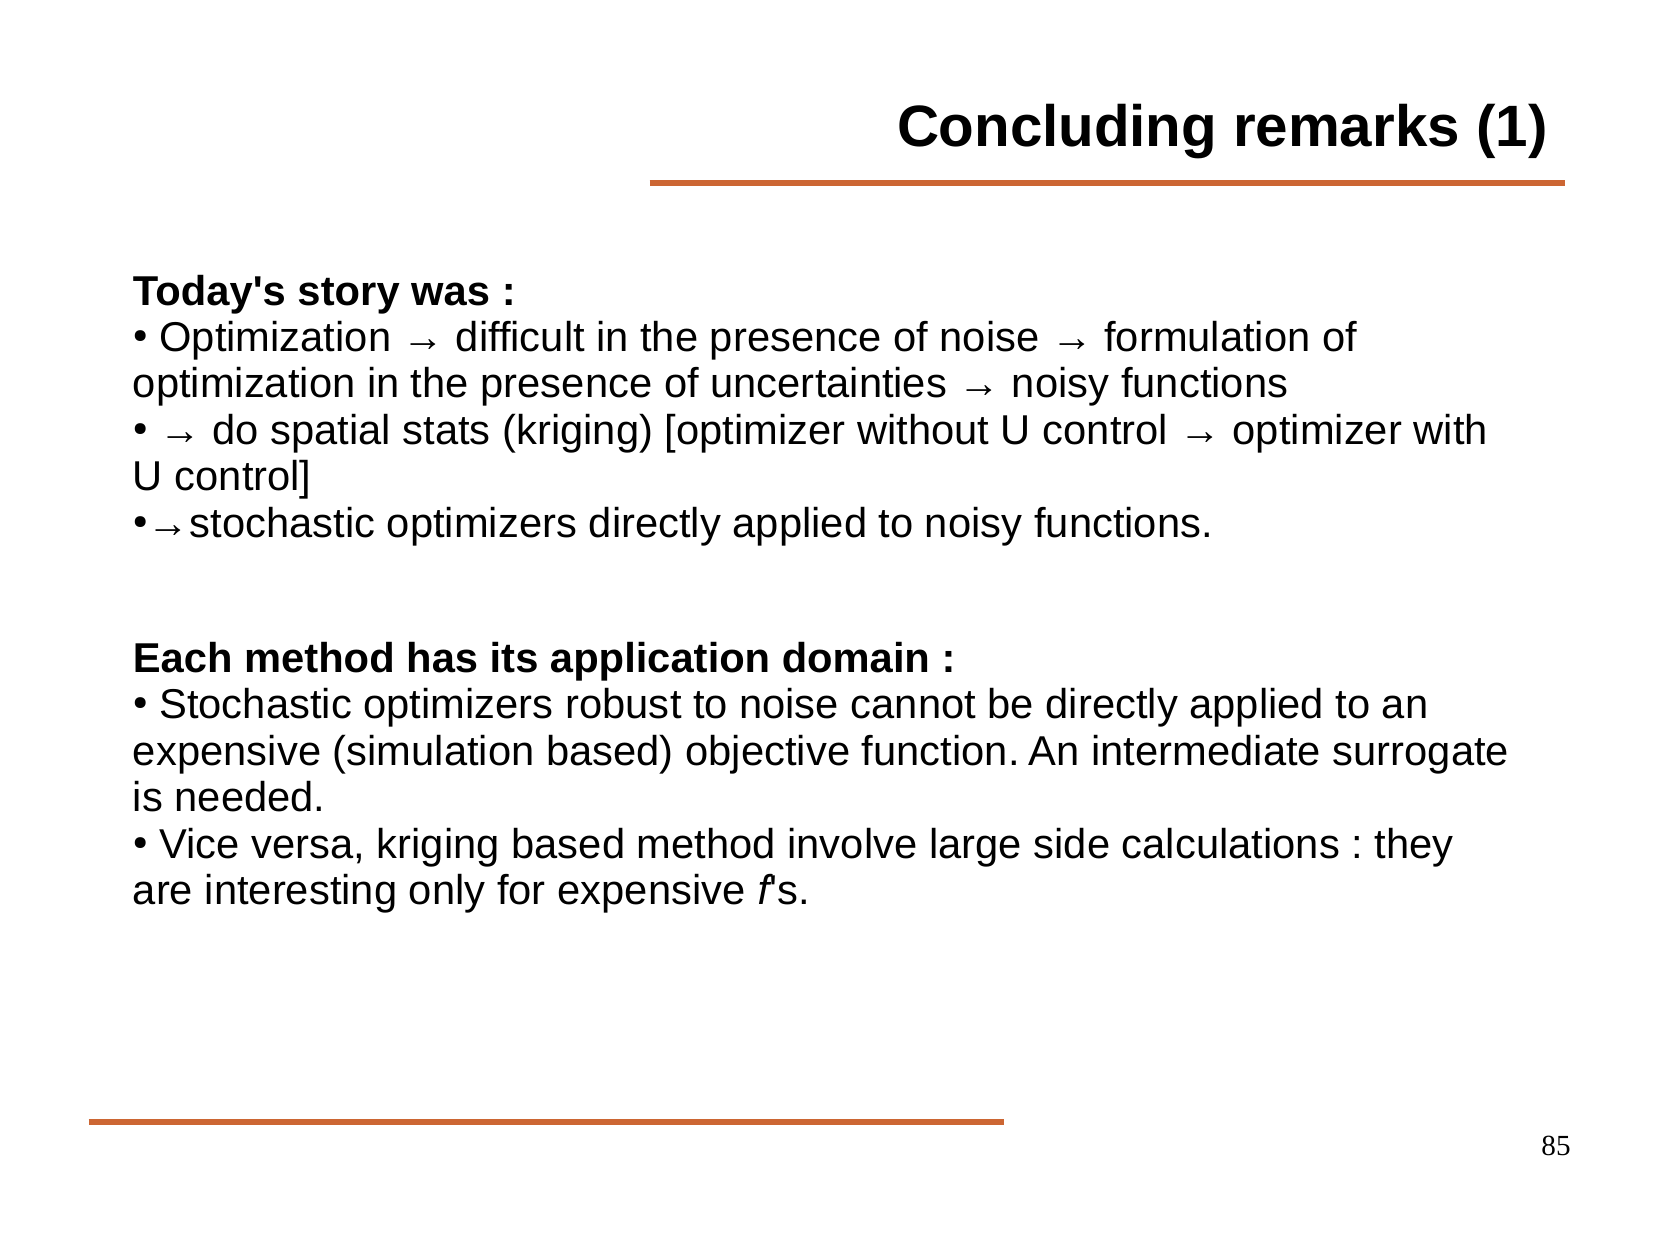

Concluding remarks (1)
Today's story was :
 Optimization → difficult in the presence of noise → formulation of optimization in the presence of uncertainties → noisy functions
 → do spatial stats (kriging) [optimizer without U control → optimizer with U control]
→stochastic optimizers directly applied to noisy functions.
Each method has its application domain :
 Stochastic optimizers robust to noise cannot be directly applied to an expensive (simulation based) objective function. An intermediate surrogate is needed.
 Vice versa, kriging based method involve large side calculations : they are interesting only for expensive f's.
85